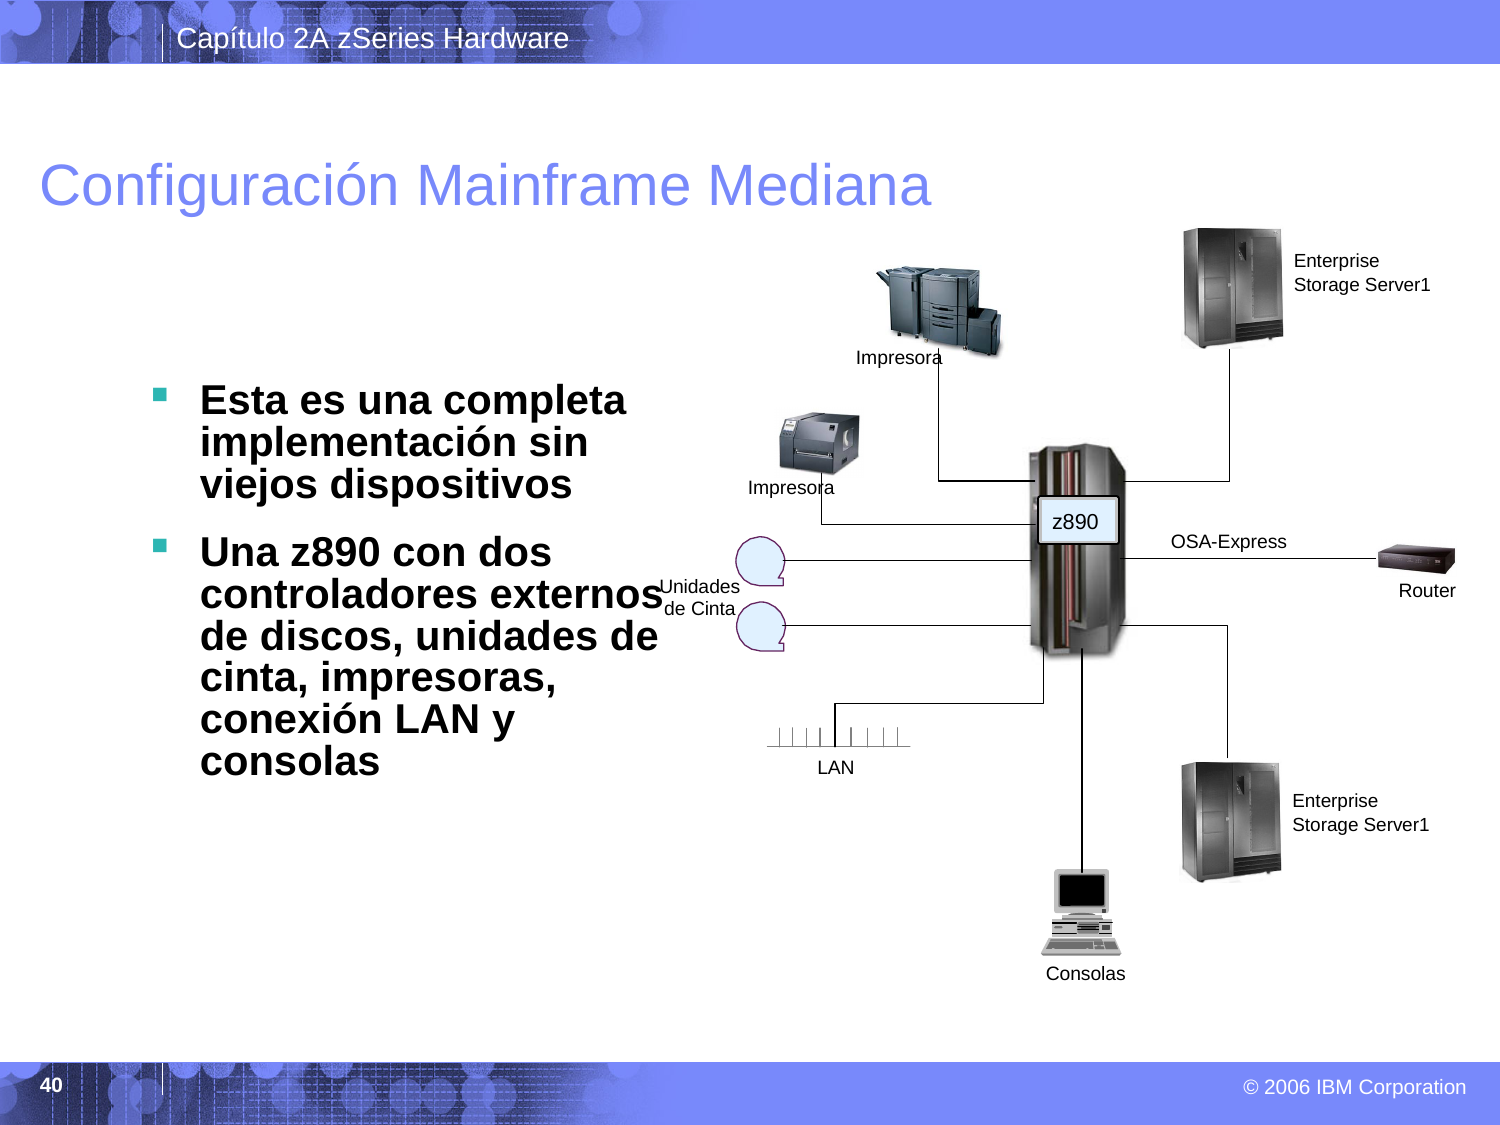

# Configuración Mainframe Mediana
Esta es una completa implementación sin viejos dispositivos
Una z890 con dos controladores externos de discos, unidades de cinta, impresoras, conexión LAN y consolas
40